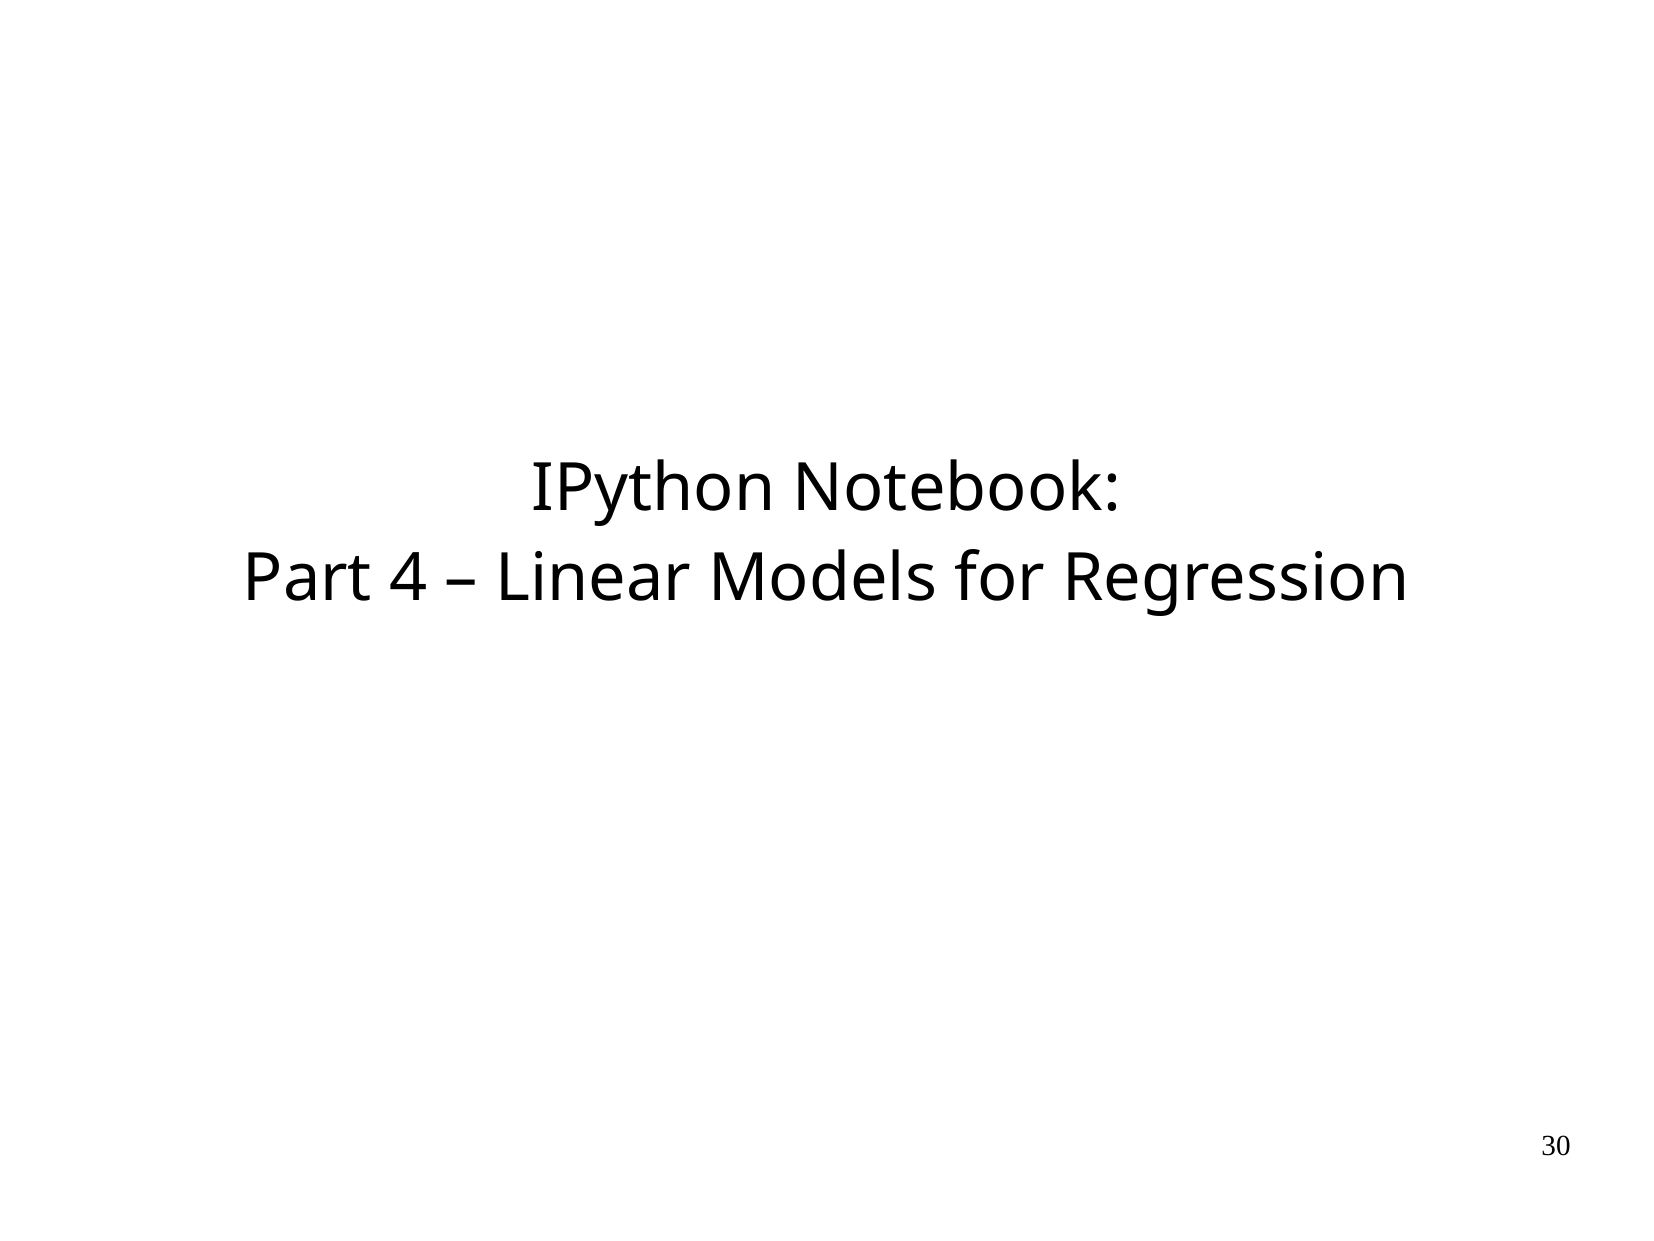

# IPython Notebook:
Part 4 – Linear Models for Regression
30